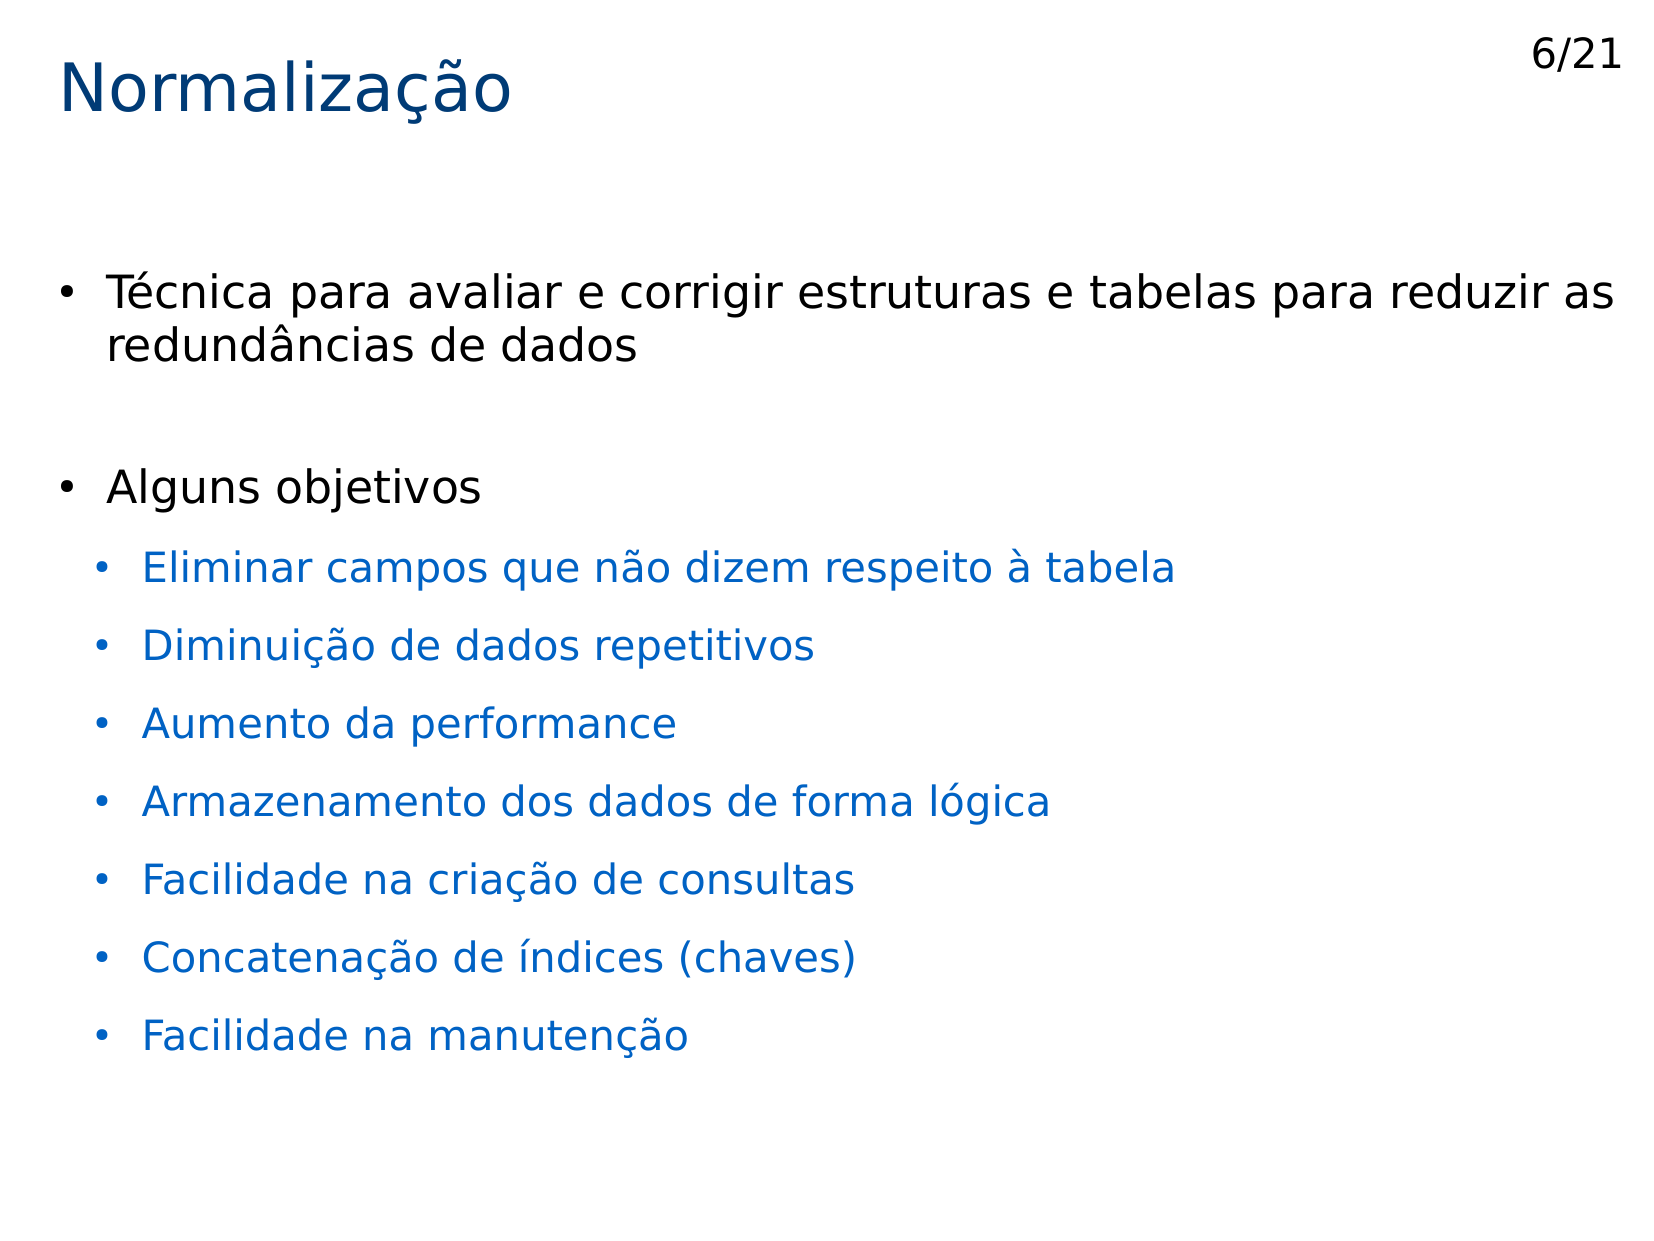

# Normalização
6
Técnica para avaliar e corrigir estruturas e tabelas para reduzir as redundâncias de dados
Alguns objetivos
Eliminar campos que não dizem respeito à tabela
Diminuição de dados repetitivos
Aumento da performance
Armazenamento dos dados de forma lógica
Facilidade na criação de consultas
Concatenação de índices (chaves)
Facilidade na manutenção